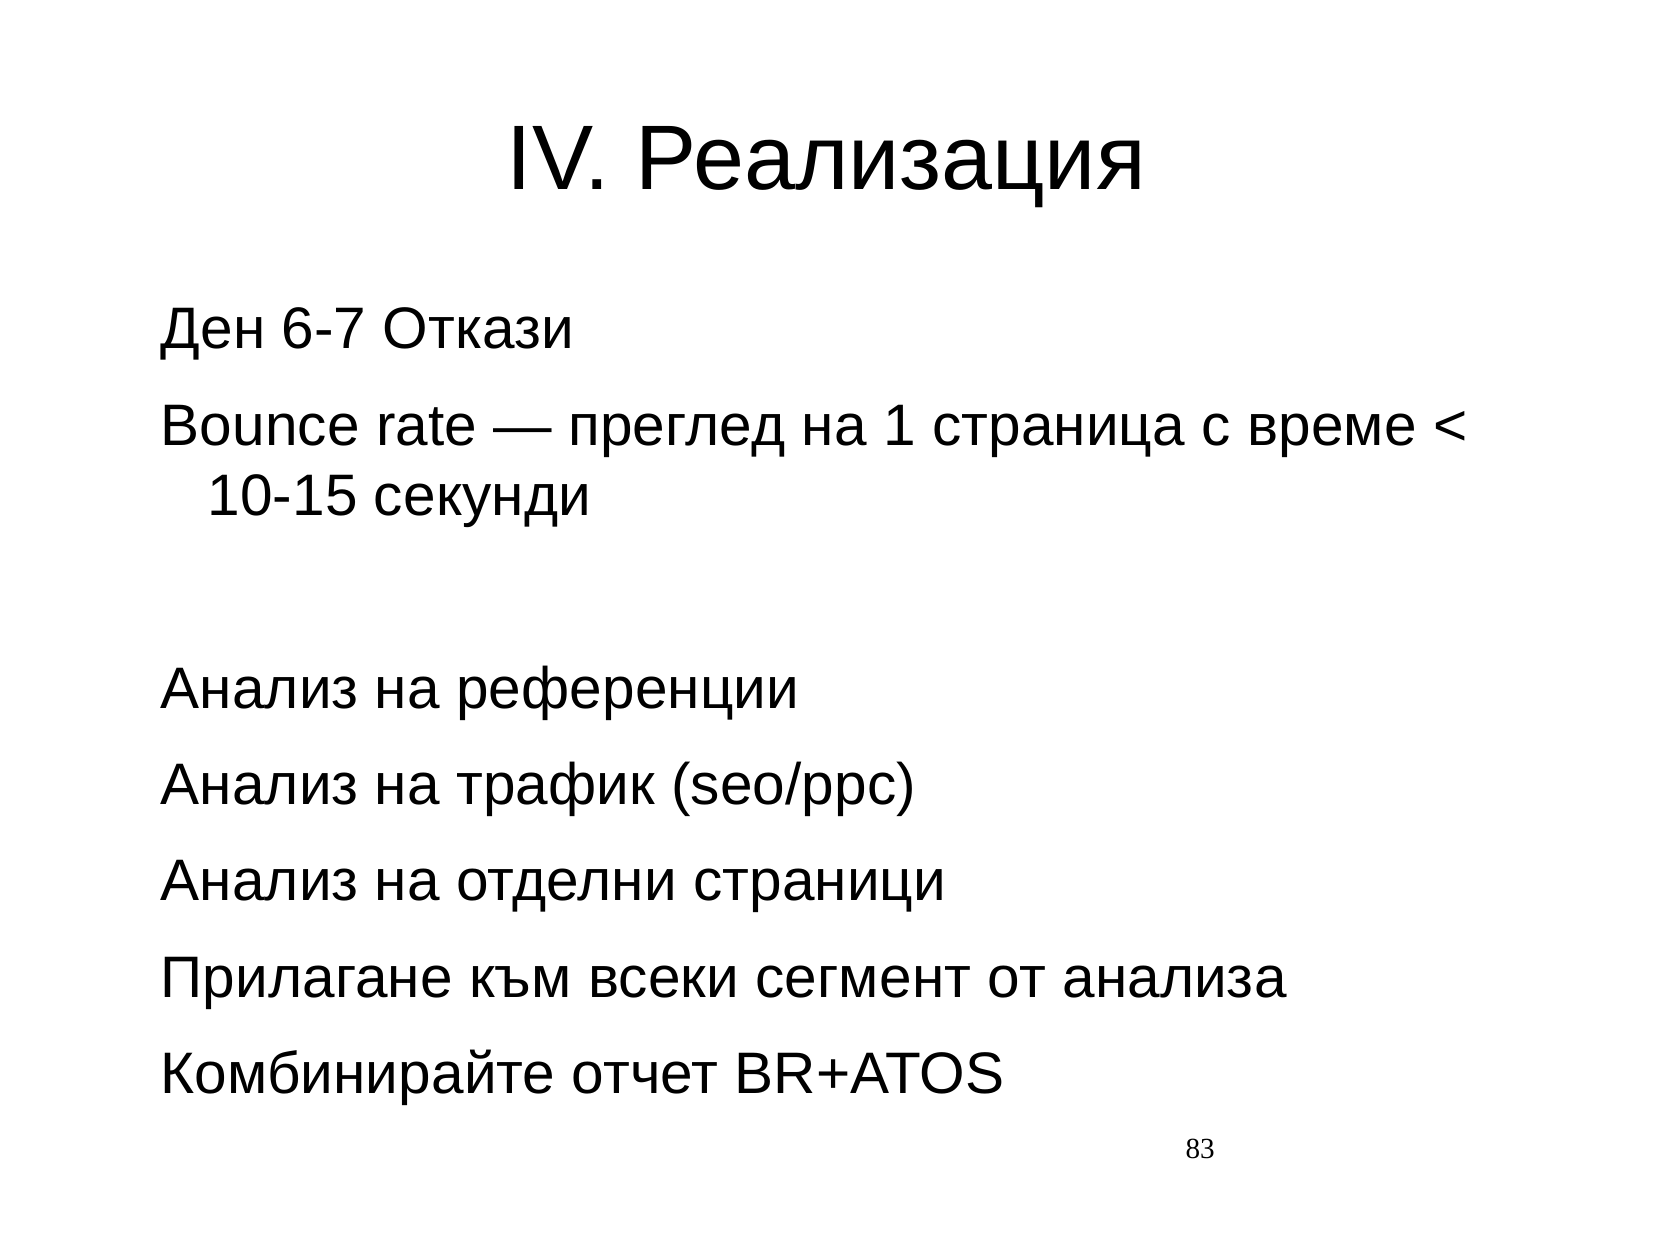

# IV. Реализация
Ден 6-7 Откази
Bounce rate — преглед на 1 страница с време < 10-15 секунди
Анализ на референции
Анализ на трафик (seo/ppc)
Анализ на отделни страници
Прилагане към всеки сегмент от анализа
Комбинирайте отчет BR+ATOS